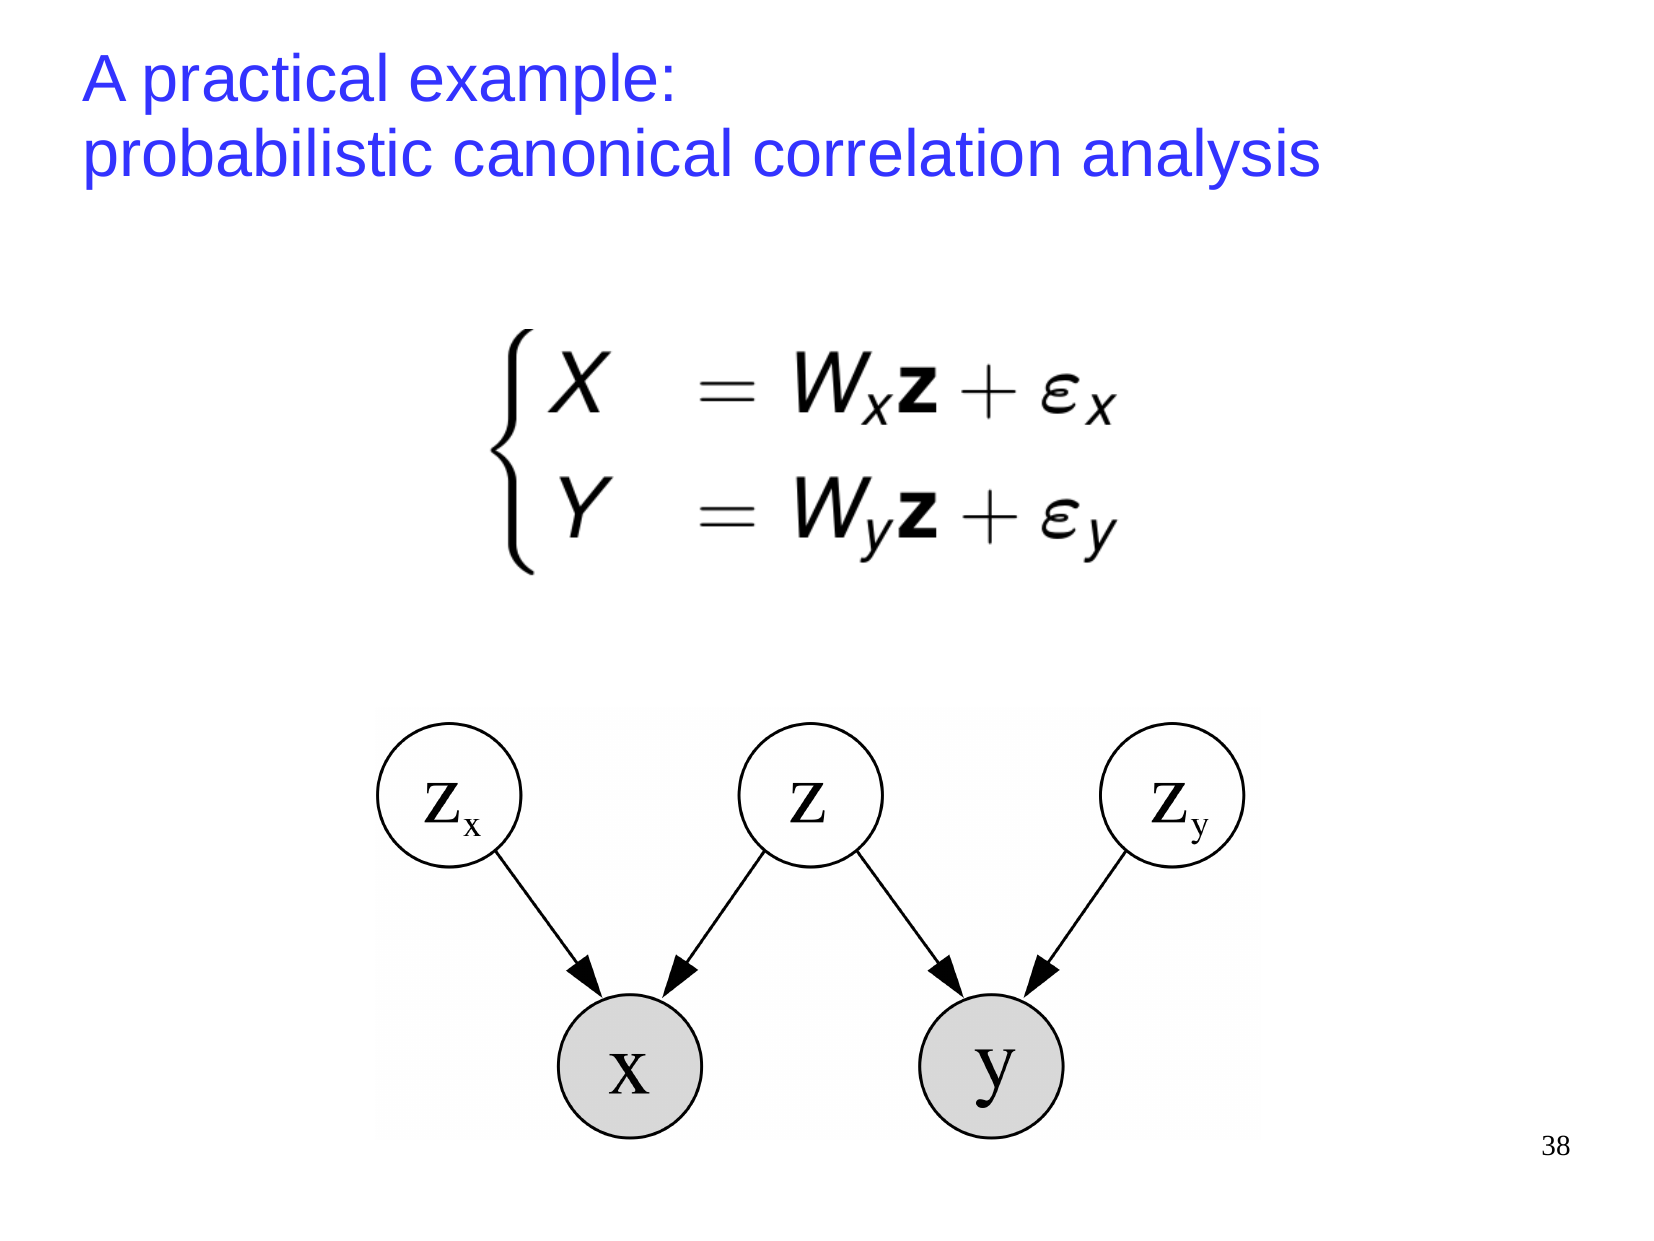

# A practical example: probabilistic canonical correlation analysis
38